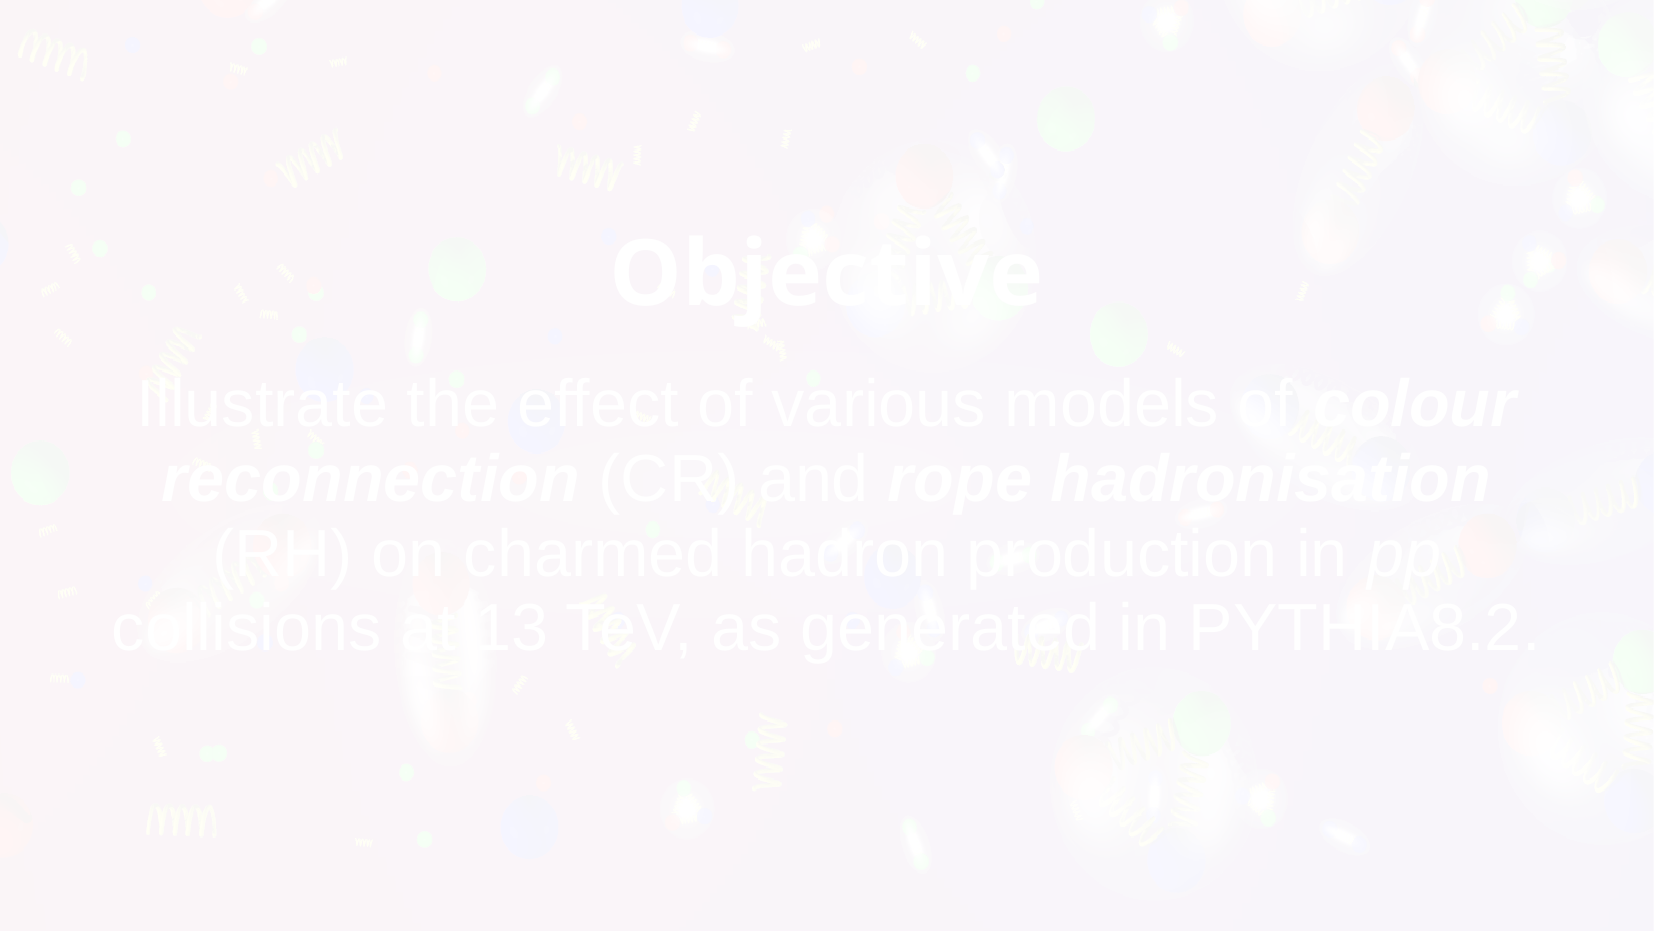

# Objective
Illustrate the effect of various models of colour reconnection (CR) and rope hadronisation (RH) on charmed hadron production in pp collisions at 13 TeV, as generated in PYTHIA8.2.